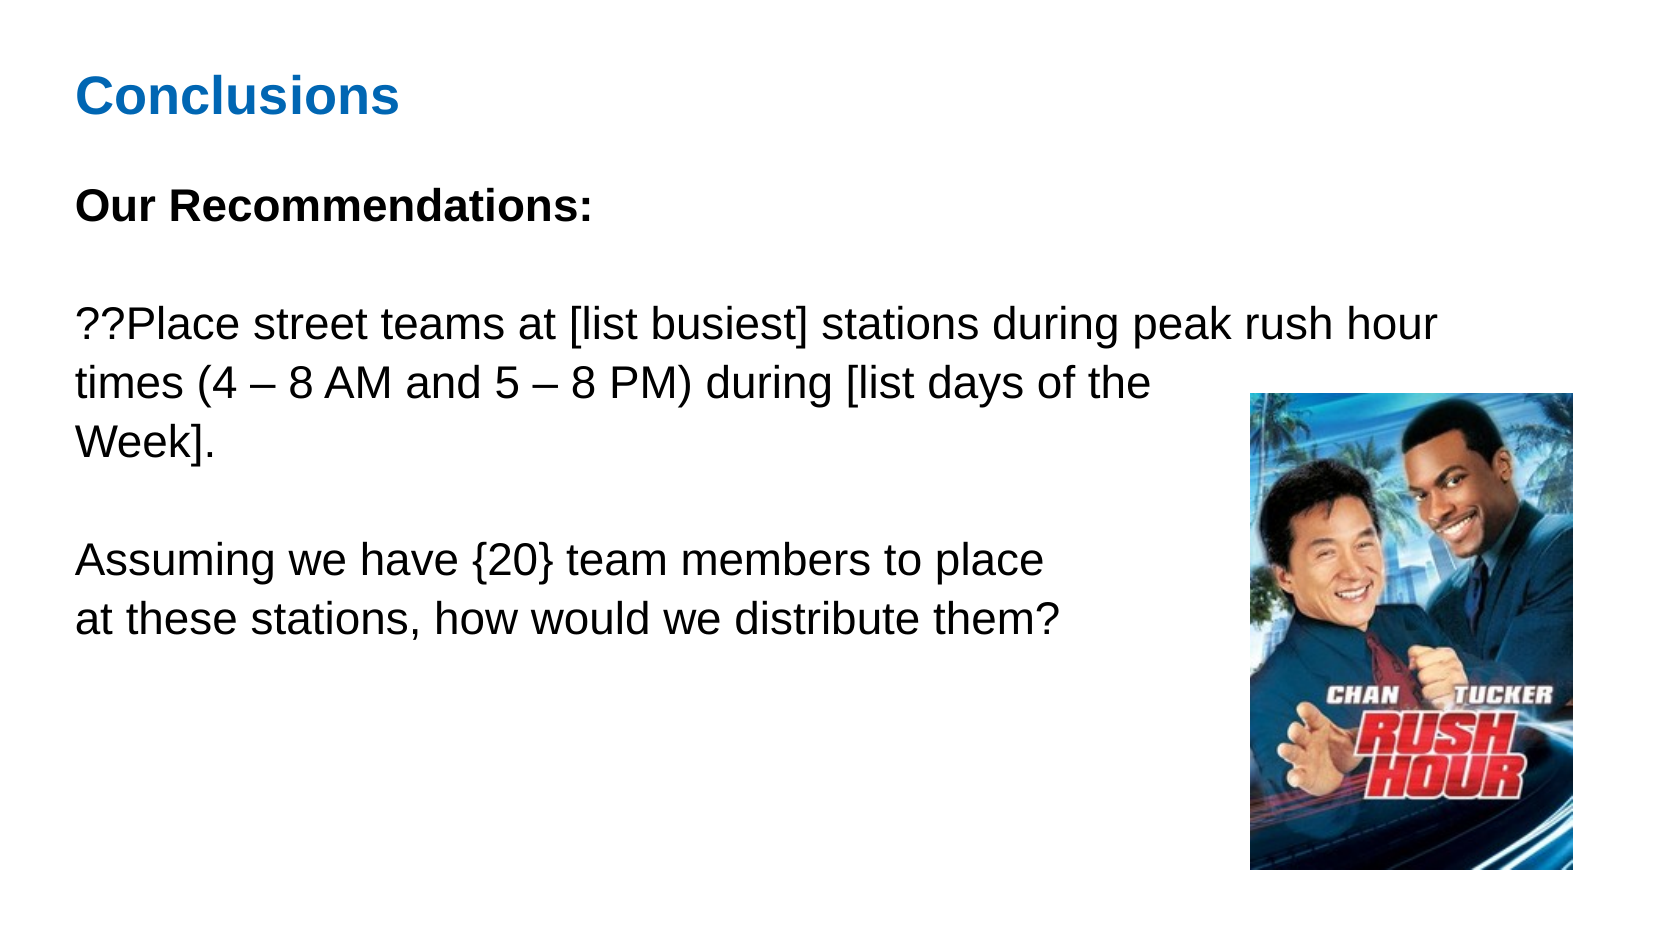

# Conclusions
Our Recommendations:
??Place street teams at [list busiest] stations during peak rush hour times (4 – 8 AM and 5 – 8 PM) during [list days of the
Week].
Assuming we have {20} team members to place
at these stations, how would we distribute them?